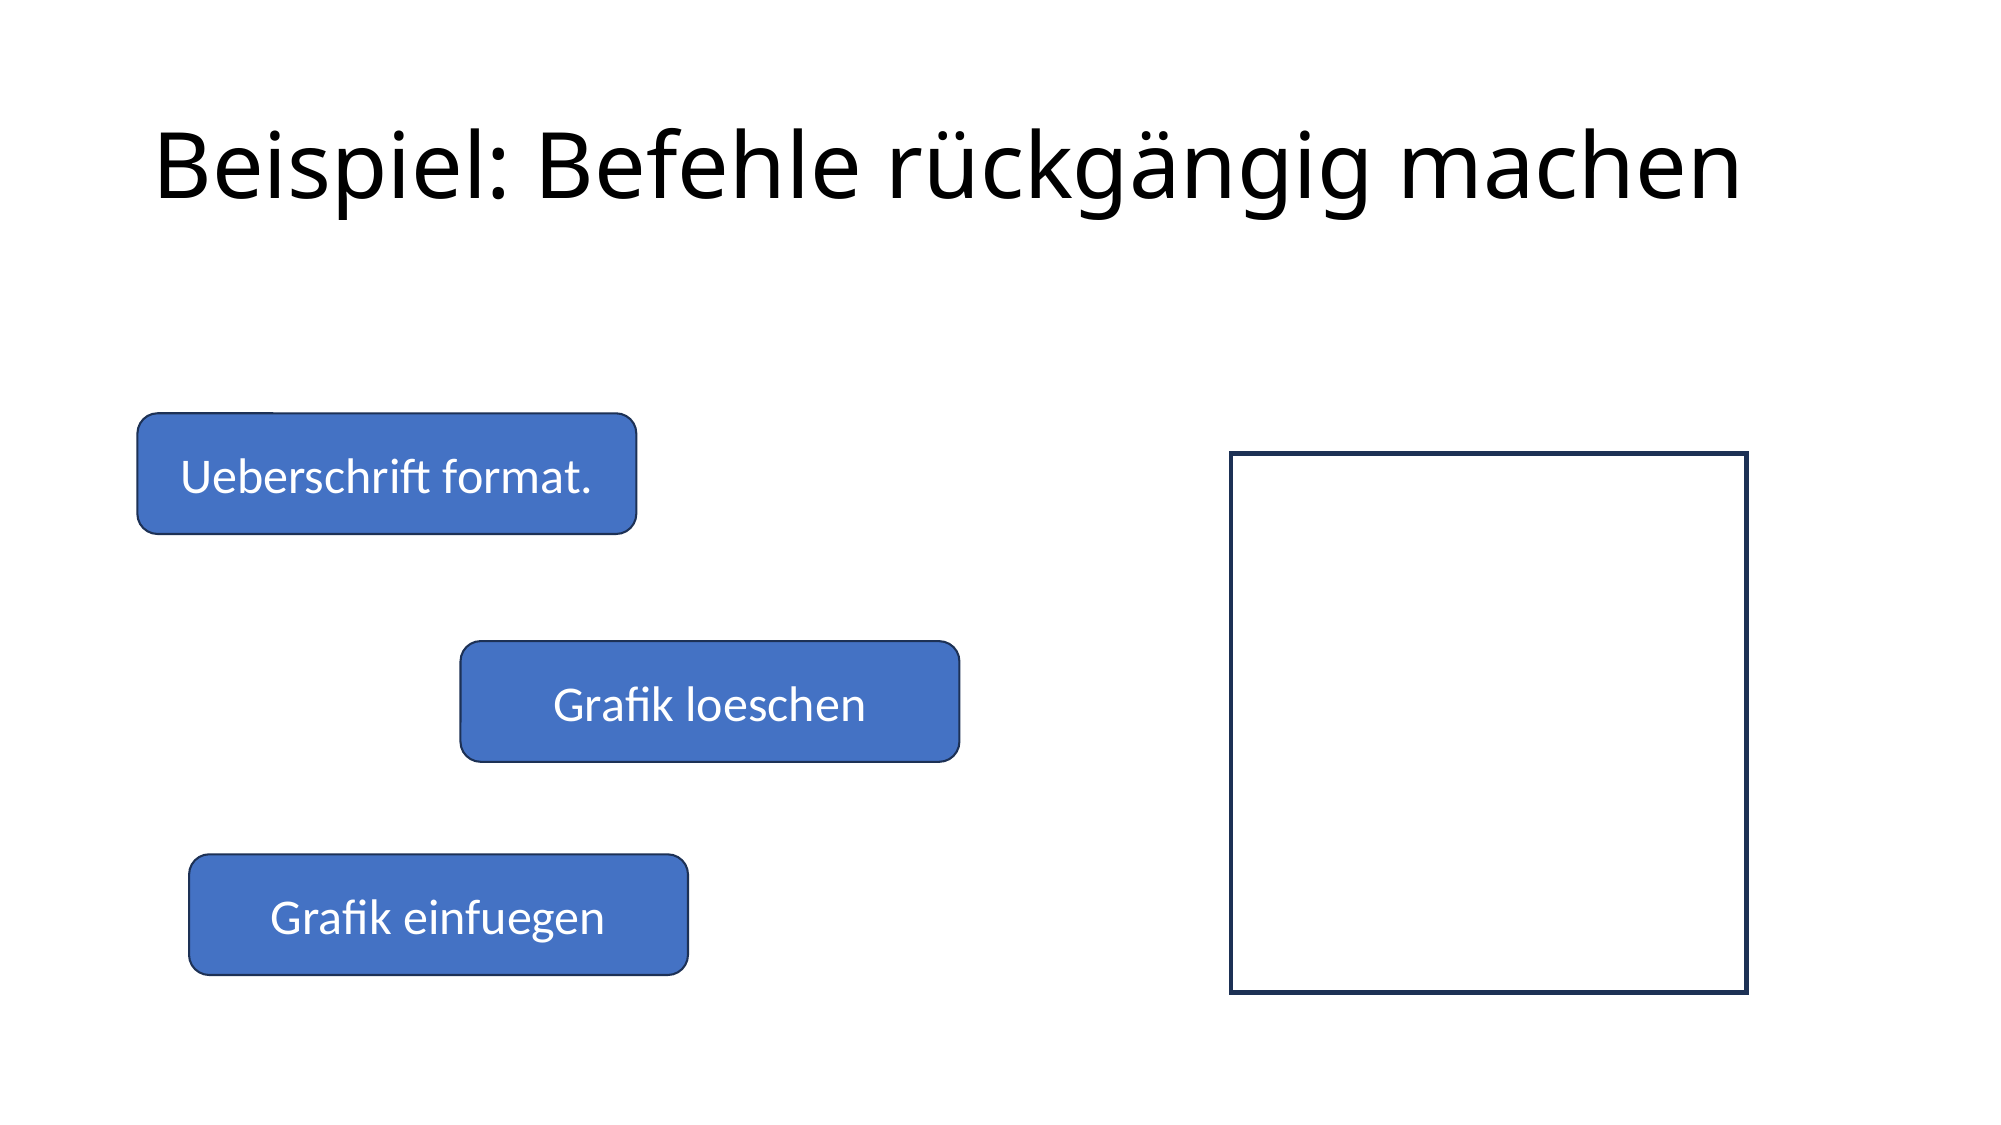

# Beispiel: Befehle rückgängig machen
Ueberschrift format.
Grafik loeschen
Grafik einfuegen